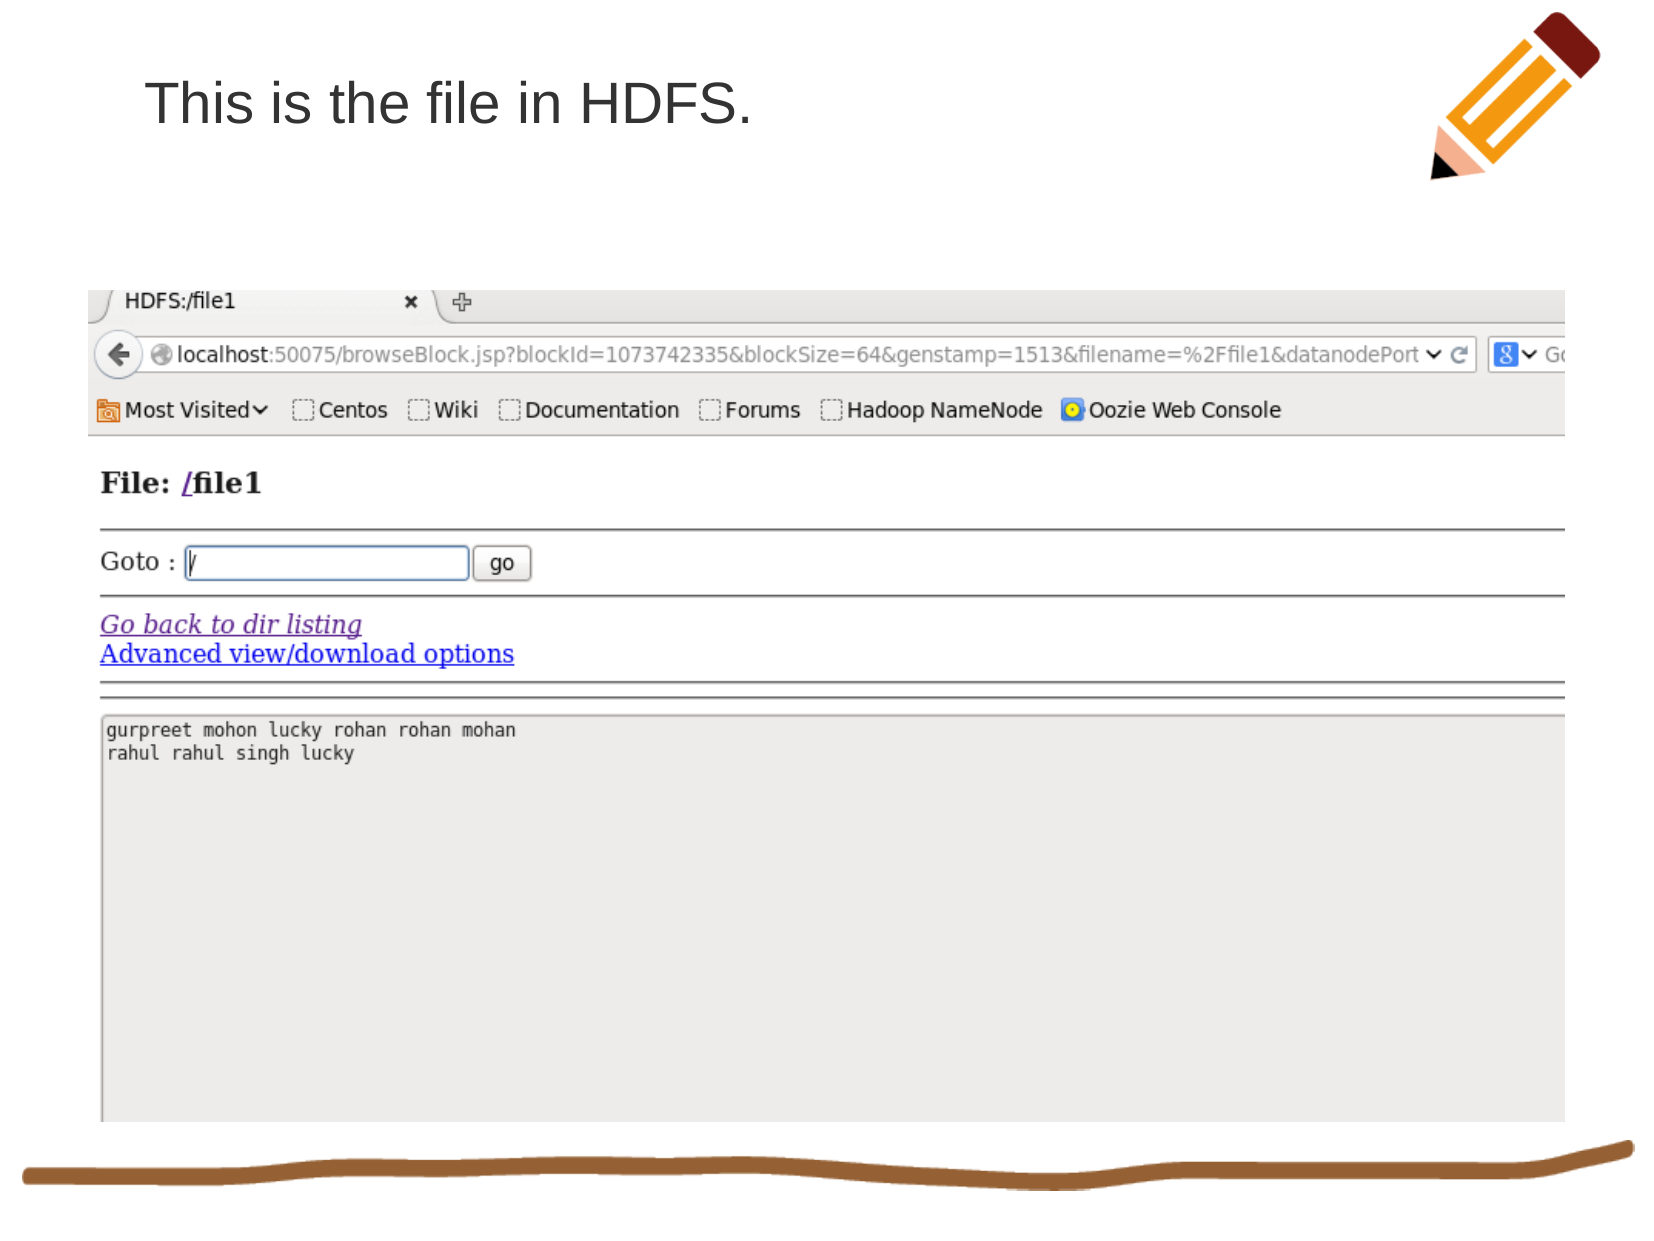

# This is the file in HDFS.